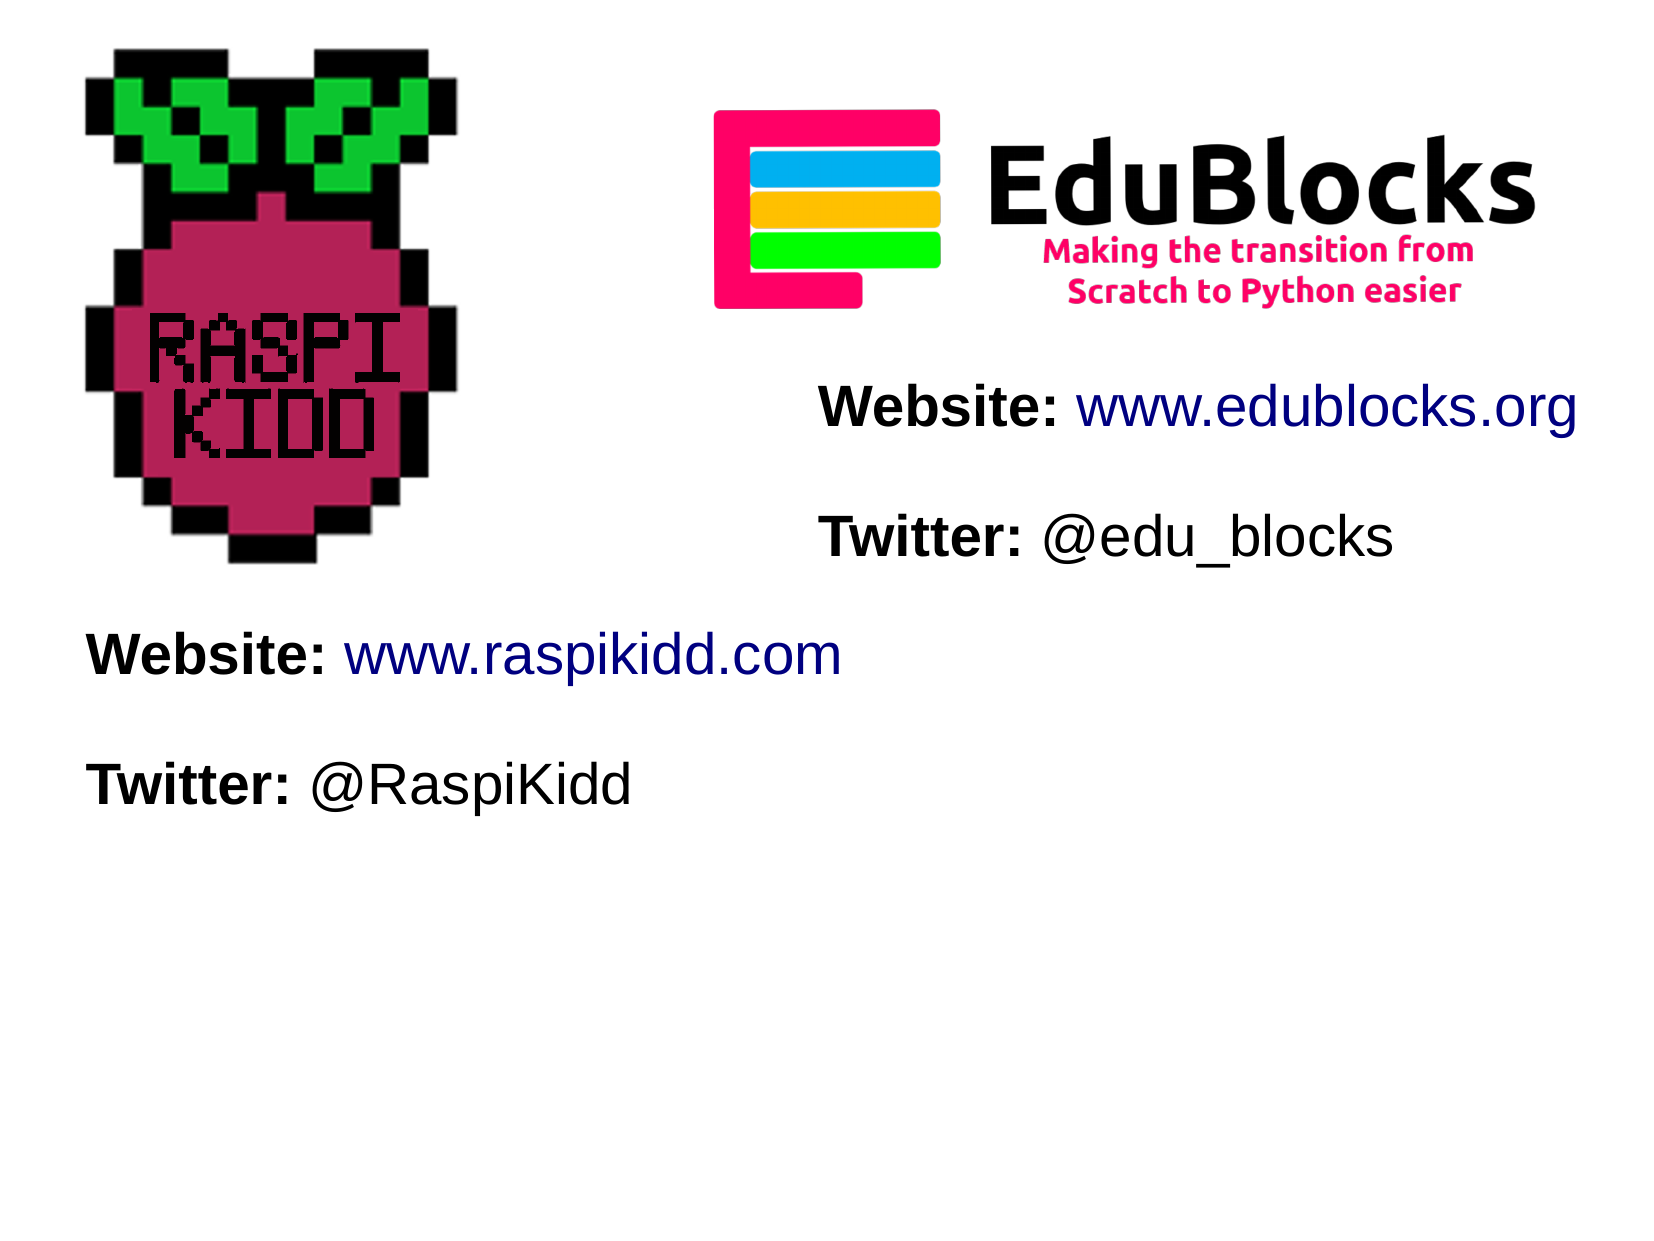

Website: www.edublocks.org
Twitter: @edu_blocks
Website: www.raspikidd.com
Twitter: @RaspiKidd